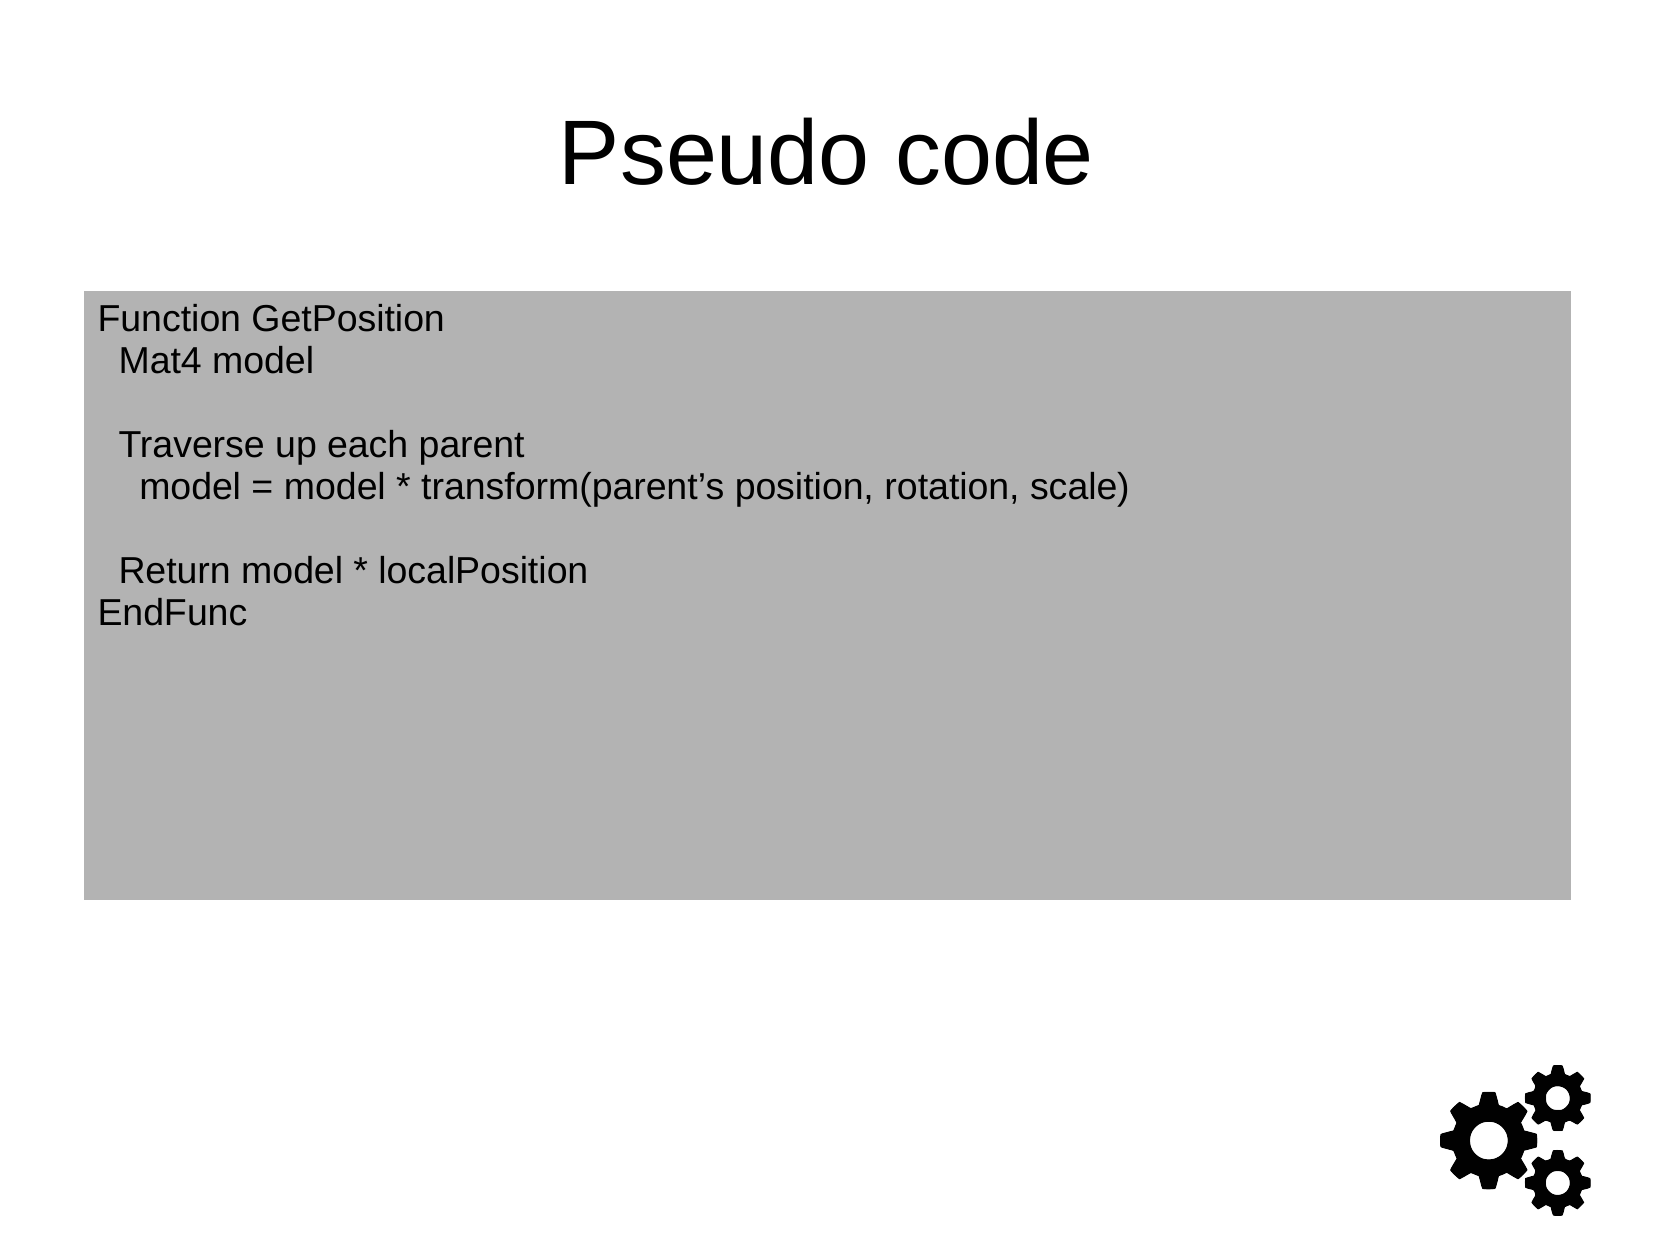

# Pseudo code
| Function GetPosition Mat4 model Traverse up each parent model = model \* transform(parent’s position, rotation, scale) Return model \* localPosition EndFunc |
| --- |